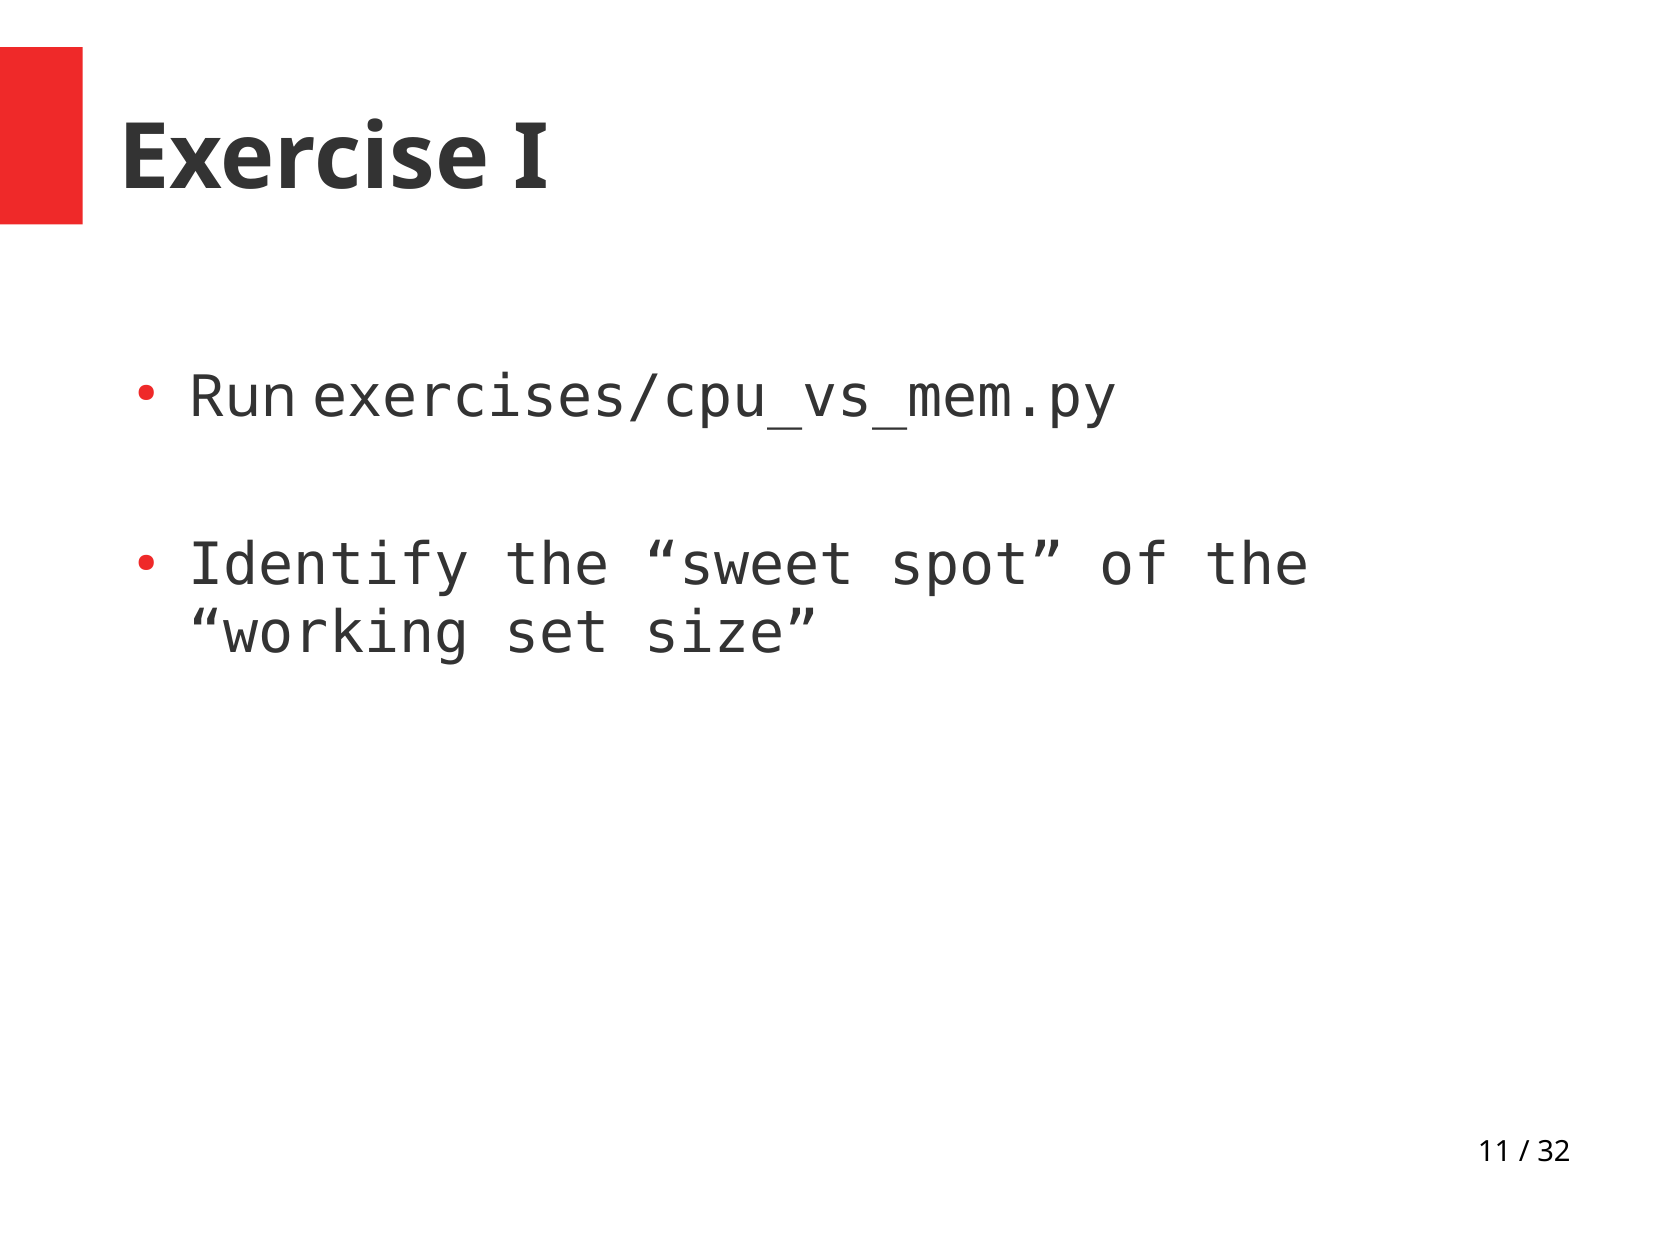

# Exercise I
Run exercises/cpu_vs_mem.py
Identify the “sweet spot” of the “working set size”
11